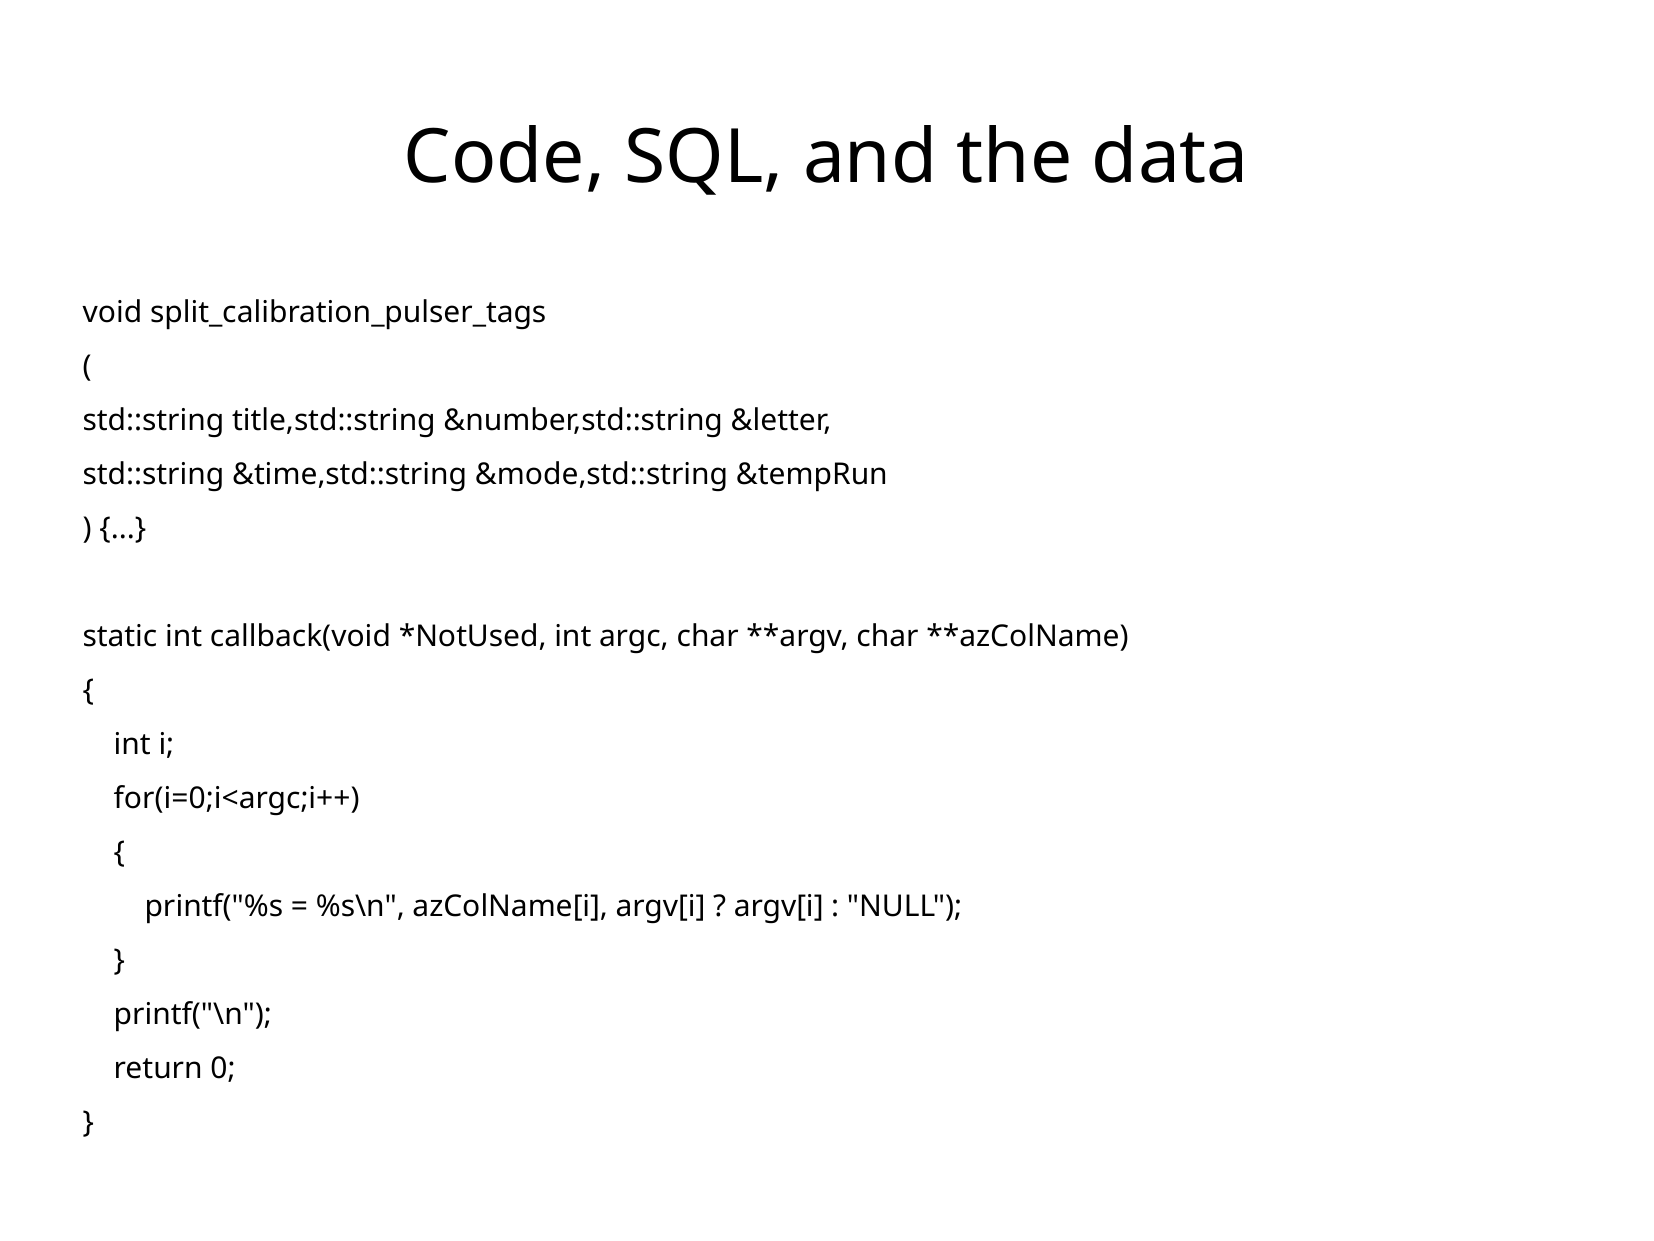

# Code, SQL, and the data
void split_calibration_pulser_tags
(
std::string title,std::string &number,std::string &letter,
std::string &time,std::string &mode,std::string &tempRun
) {...}
static int callback(void *NotUsed, int argc, char **argv, char **azColName)
{
 int i;
 for(i=0;i<argc;i++)
 {
 printf("%s = %s\n", azColName[i], argv[i] ? argv[i] : "NULL");
 }
 printf("\n");
 return 0;
}